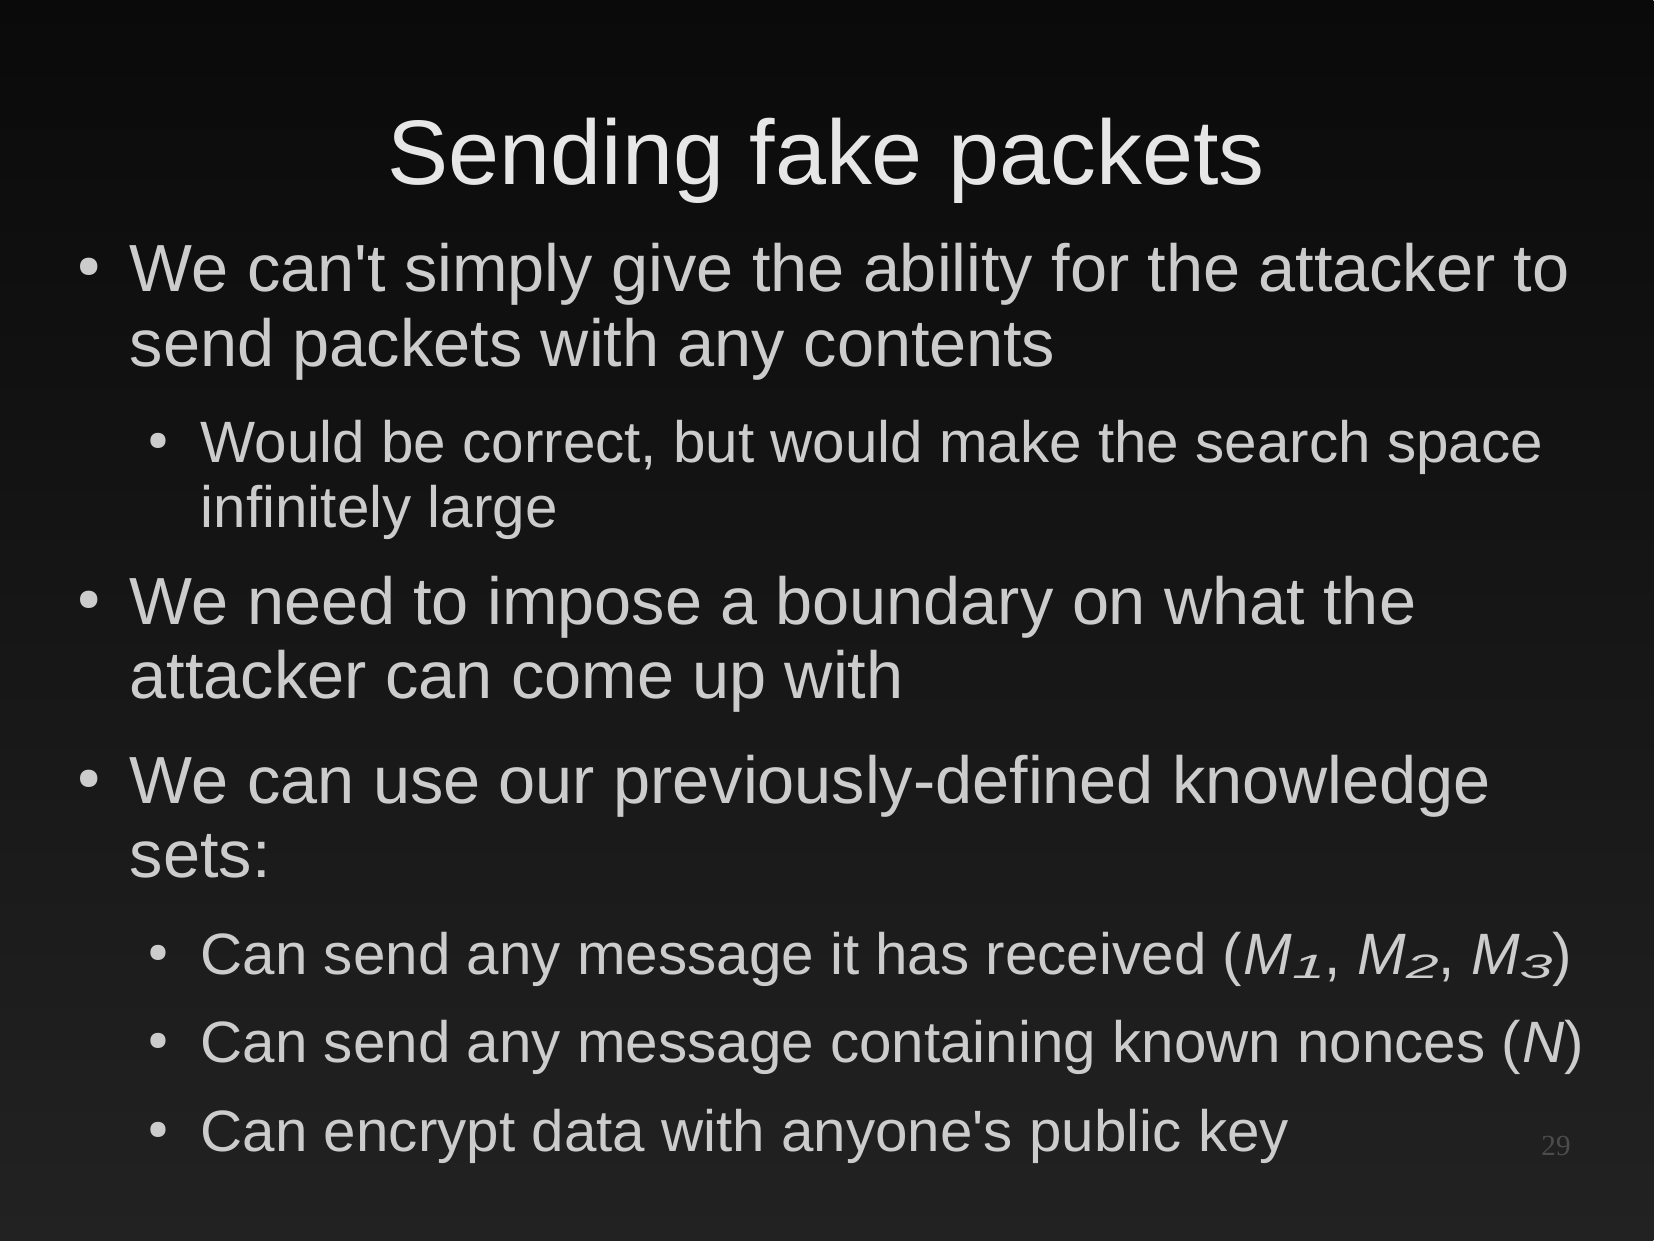

# Sending fake packets
We can't simply give the ability for the attacker to send packets with any contents
Would be correct, but would make the search space infinitely large
We need to impose a boundary on what the attacker can come up with
We can use our previously-defined knowledge sets:
Can send any message it has received (M1, M2, M3)
Can send any message containing known nonces (N)
Can encrypt data with anyone's public key
29